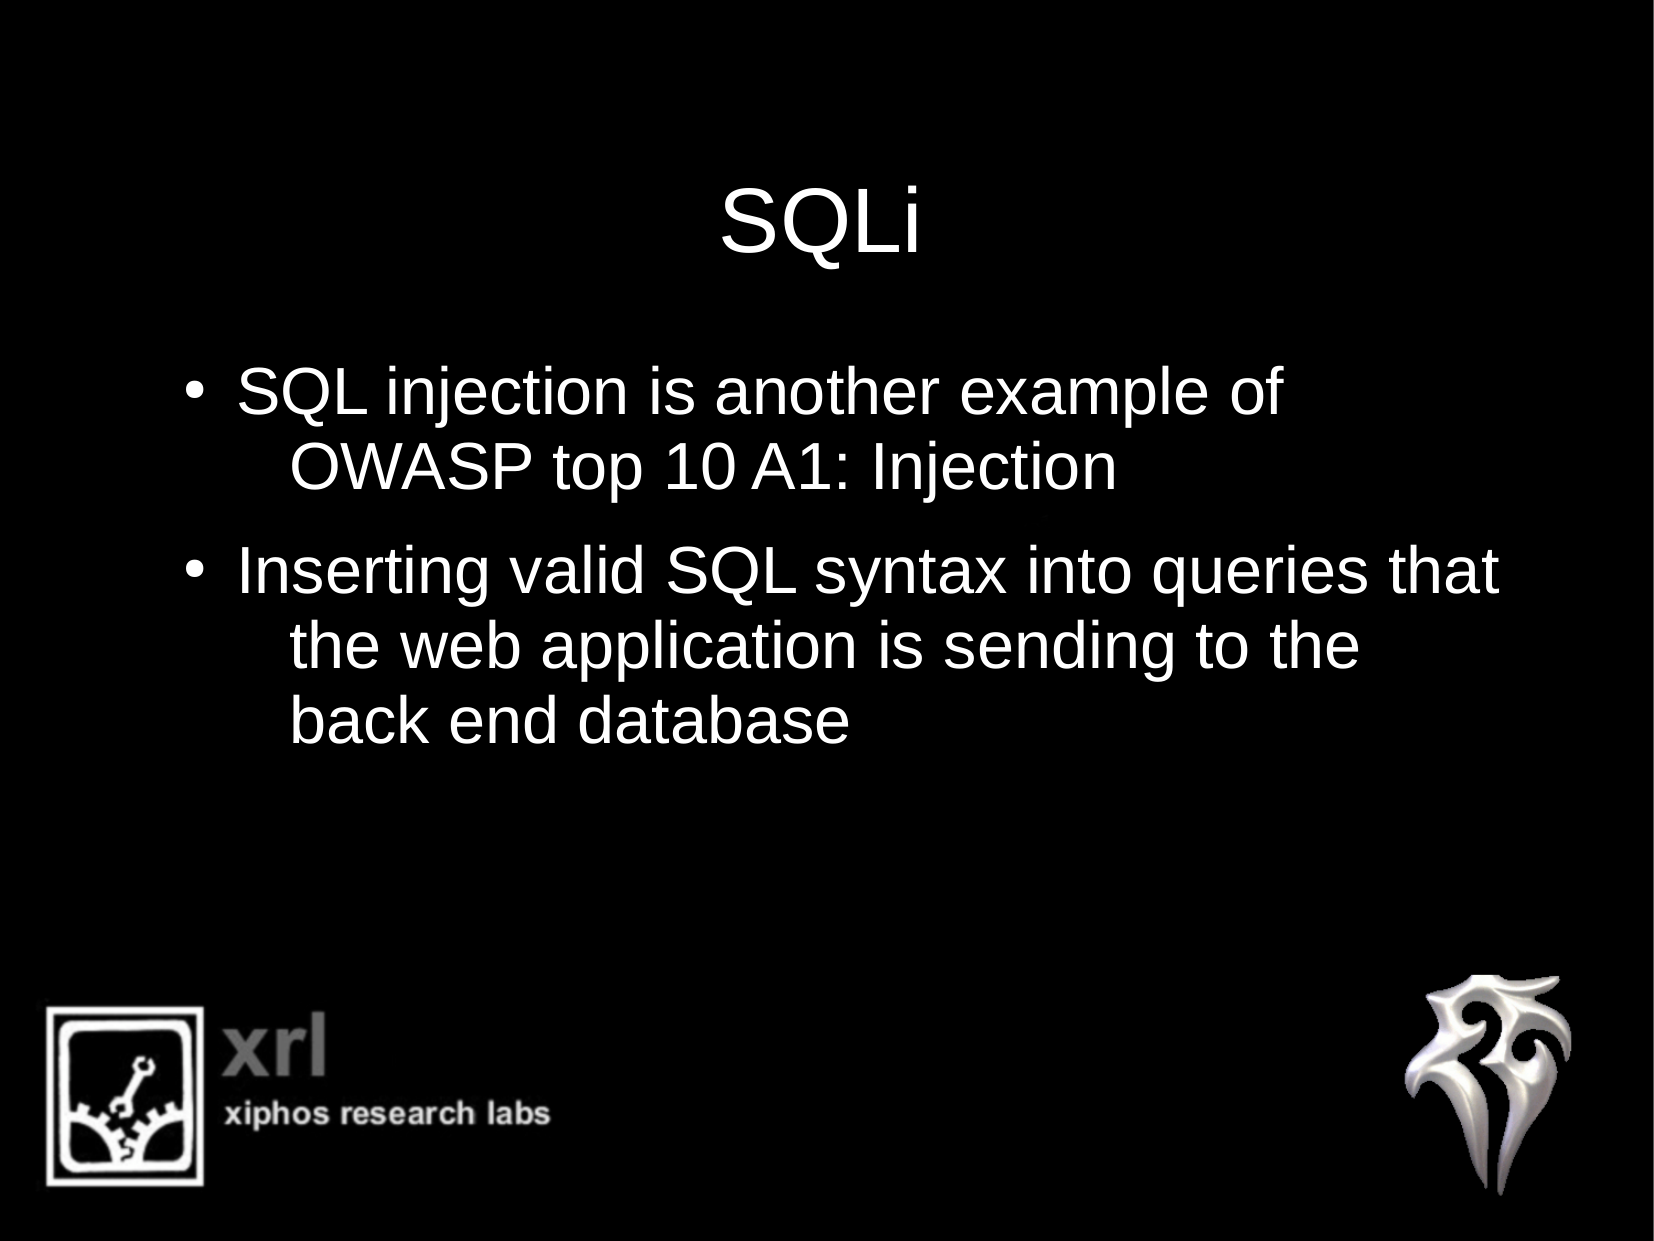

# SQLi
SQL injection is another example of OWASP top 10 A1: Injection
Inserting valid SQL syntax into queries that the web application is sending to the back end database